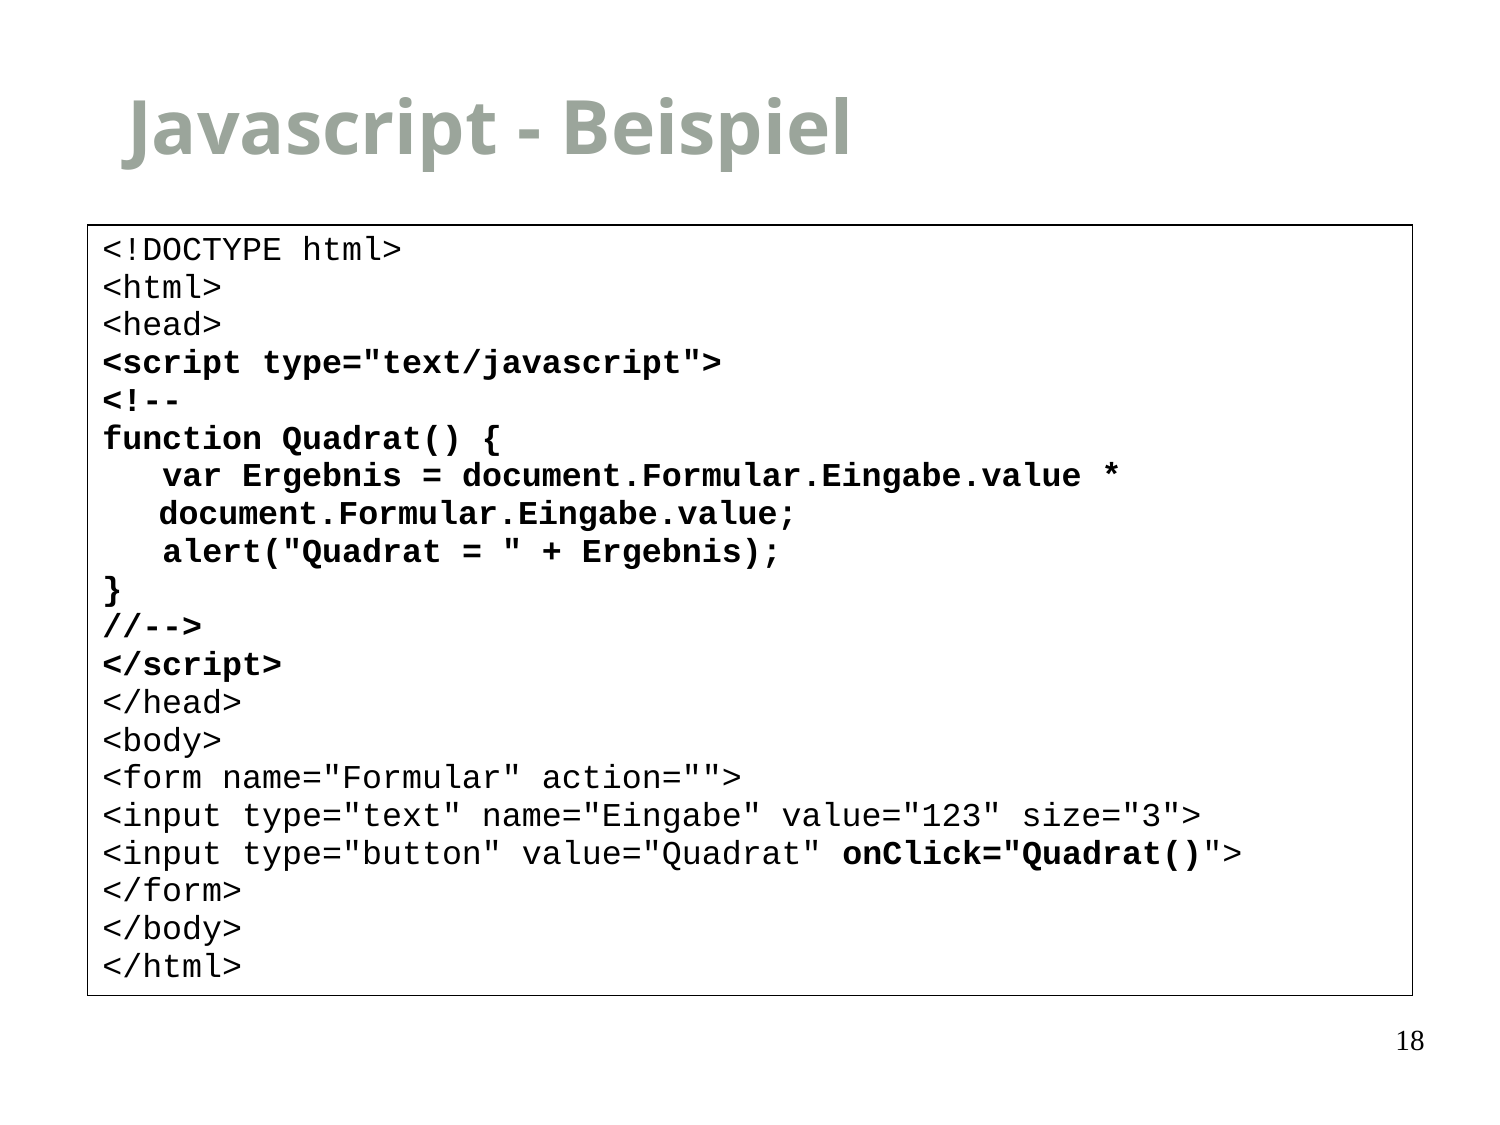

# Javascript - Beispiel
<!DOCTYPE html>
<html>
<head>
<script type="text/javascript">
<!--
function Quadrat() {
 var Ergebnis = document.Formular.Eingabe.value * document.Formular.Eingabe.value;
 alert("Quadrat = " + Ergebnis);
}
//-->
</script>
</head>
<body>
<form name="Formular" action="">
<input type="text" name="Eingabe" value="123" size="3">
<input type="button" value="Quadrat" onClick="Quadrat()">
</form>
</body>
</html>
18